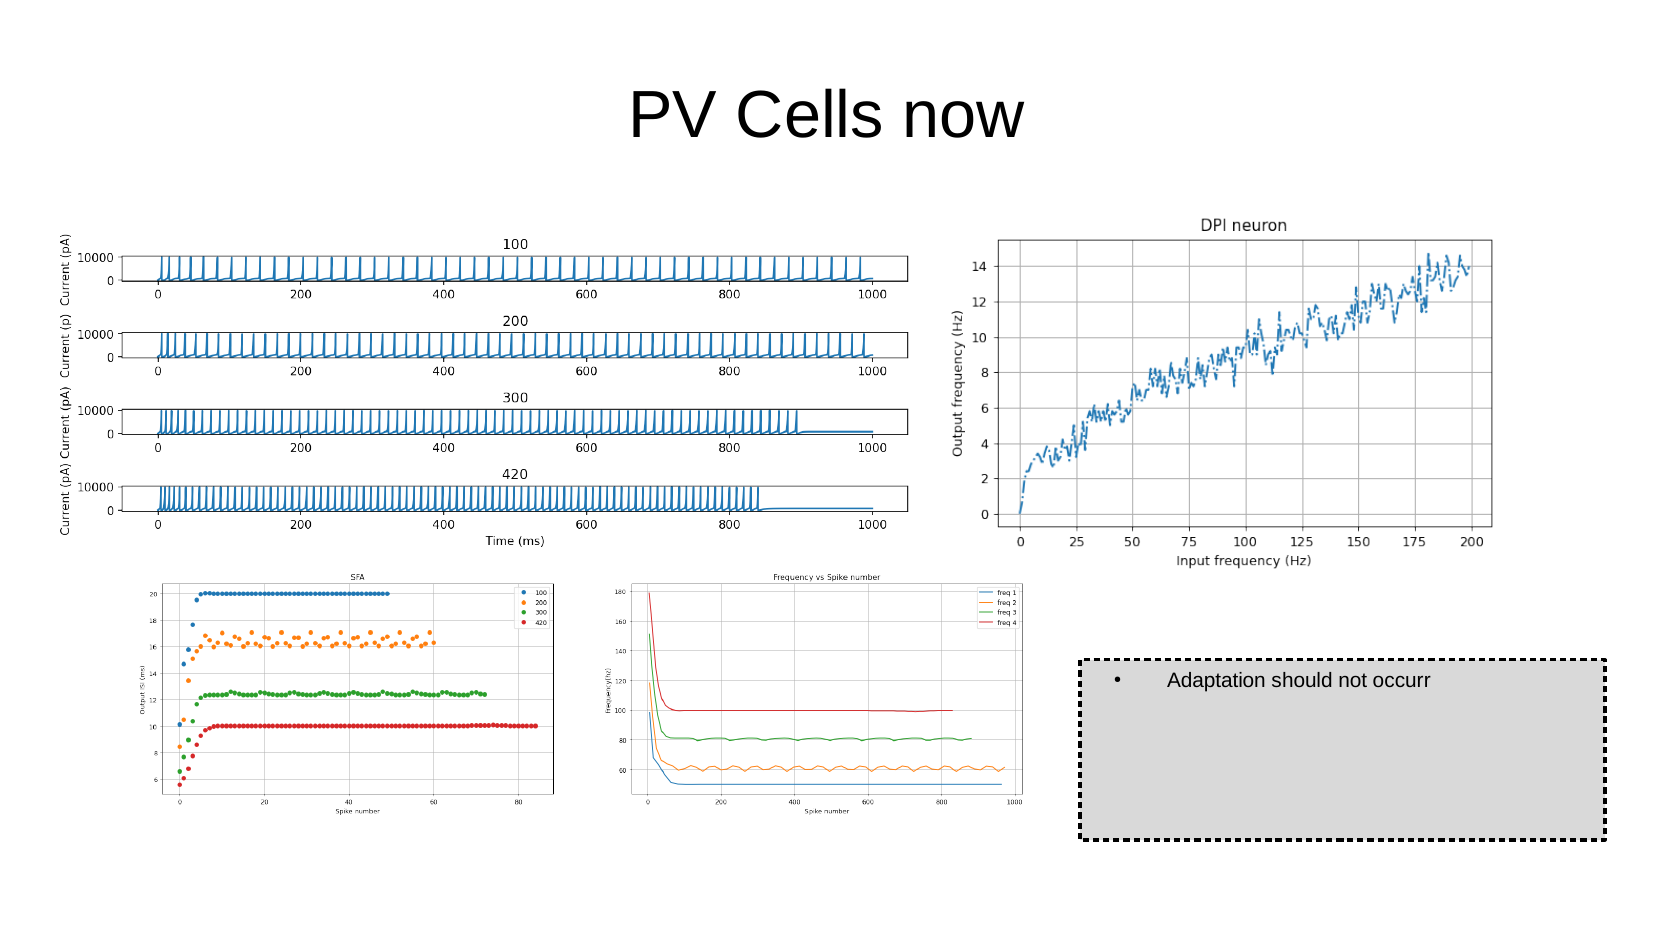

# PV Cells now
Adaptation should not occurr